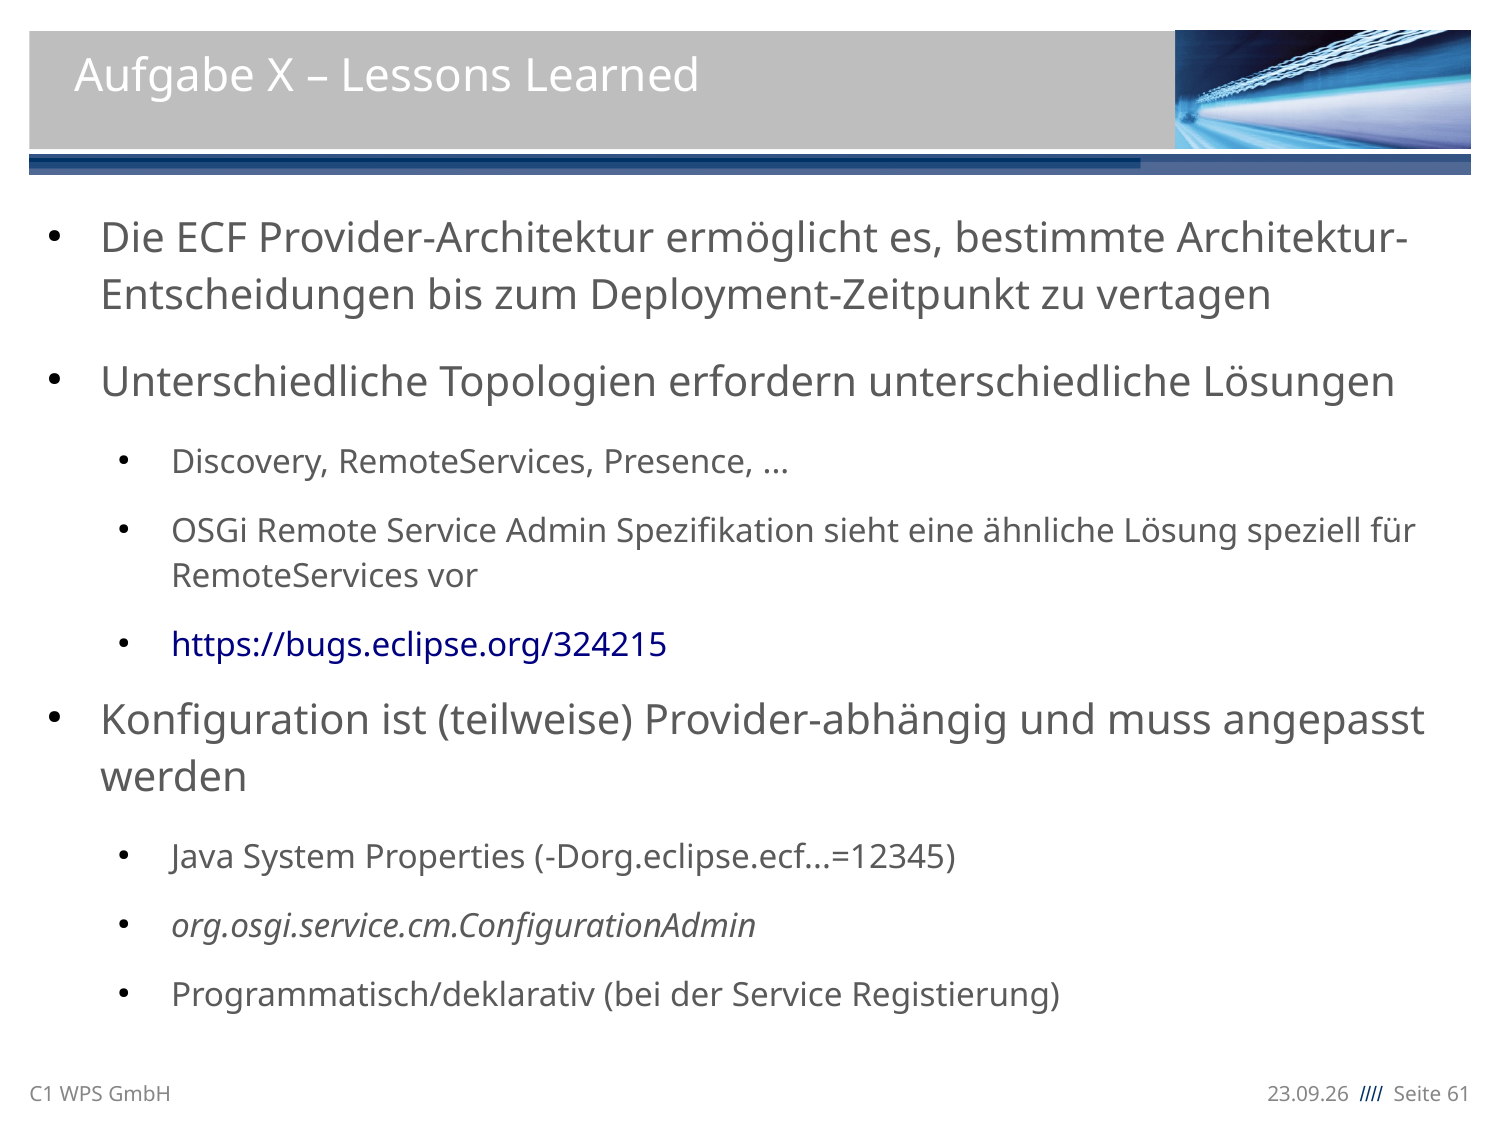

#
Aufgabe X – Lessons Learned
Die ECF Provider-Architektur ermöglicht es, bestimmte Architektur-Entscheidungen bis zum Deployment-Zeitpunkt zu vertagen
Unterschiedliche Topologien erfordern unterschiedliche Lösungen
Discovery, RemoteServices, Presence, ...
OSGi Remote Service Admin Spezifikation sieht eine ähnliche Lösung speziell für RemoteServices vor
https://bugs.eclipse.org/324215
Konfiguration ist (teilweise) Provider-abhängig und muss angepasst werden
Java System Properties (-Dorg.eclipse.ecf...=12345)
org.osgi.service.cm.ConfigurationAdmin
Programmatisch/deklarativ (bei der Service Registierung)